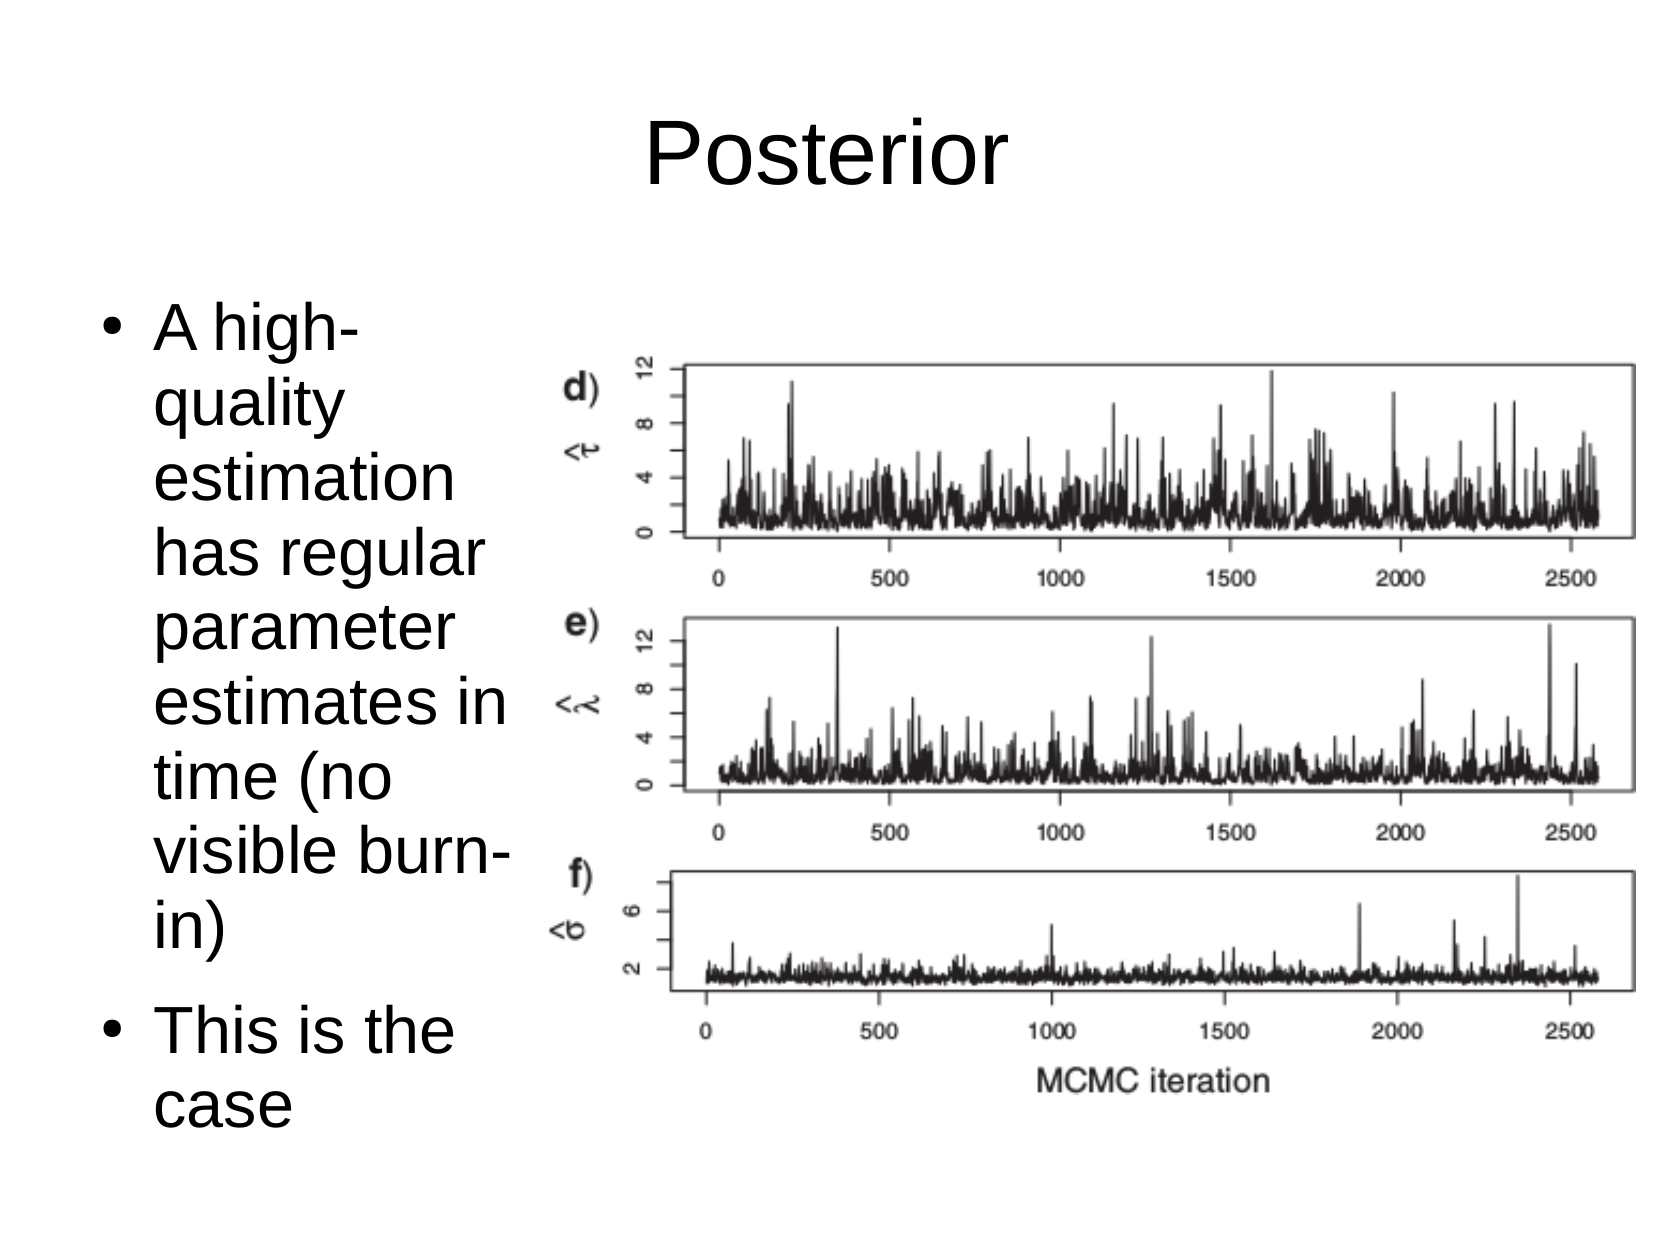

# Posterior
A high-quality estimation has regular parameter estimates in time (no visible burn-in)
This is the case